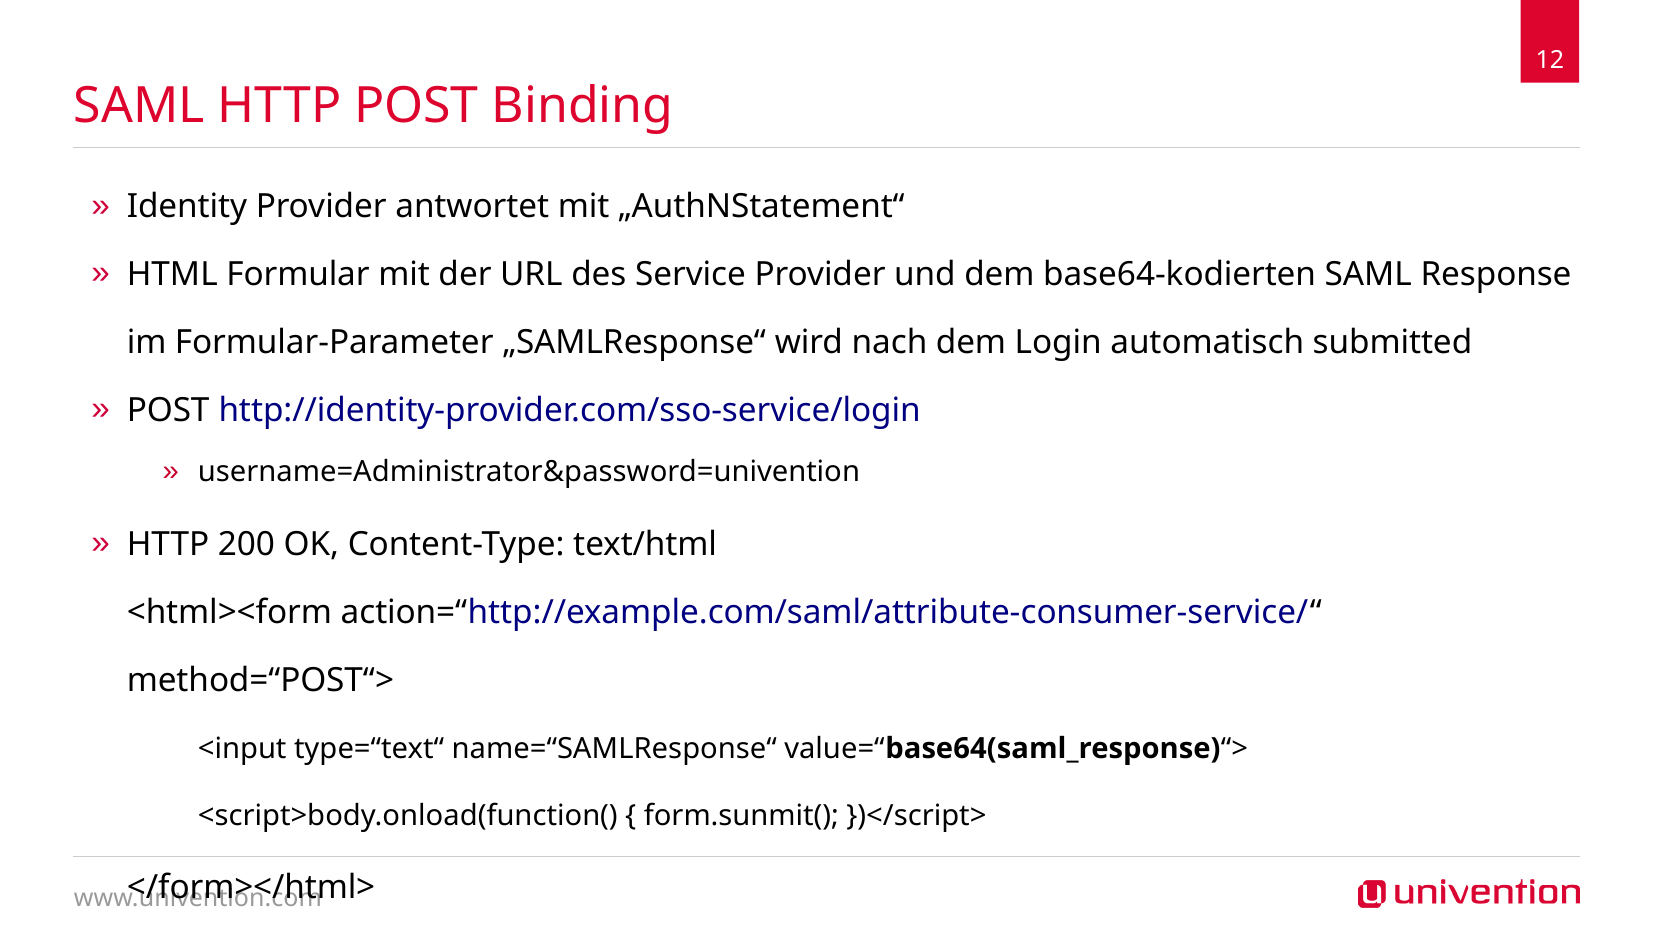

# SAML HTTP POST Binding
Identity Provider antwortet mit „AuthNStatement“
HTML Formular mit der URL des Service Provider und dem base64-kodierten SAML Response im Formular-Parameter „SAMLResponse“ wird nach dem Login automatisch submitted
POST http://identity-provider.com/sso-service/login
username=Administrator&password=univention
HTTP 200 OK, Content-Type: text/html
<html><form action=“http://example.com/saml/attribute-consumer-service/“ method=“POST“>
<input type=“text“ name=“SAMLResponse“ value=“base64(saml_response)“>
<script>body.onload(function() { form.sunmit(); })</script>
</form></html>